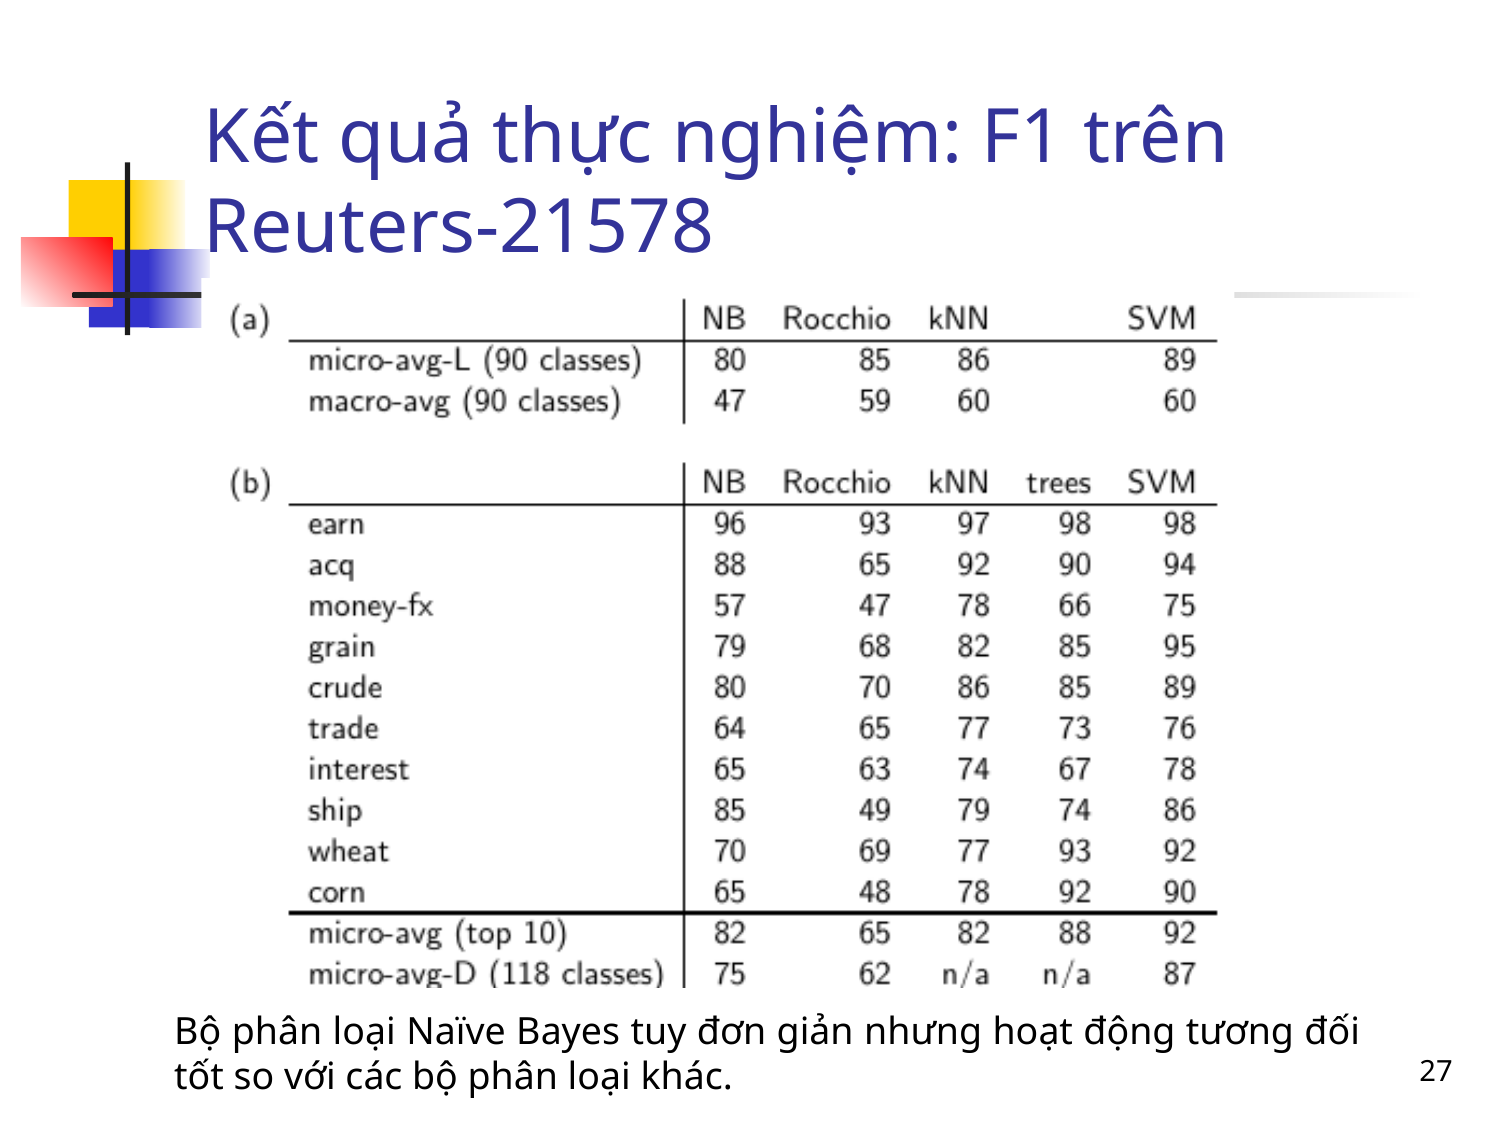

# Kết quả thực nghiệm: F1 trên Reuters-21578
Bộ phân loại Naïve Bayes tuy đơn giản nhưng hoạt động tương đối tốt so với các bộ phân loại khác.